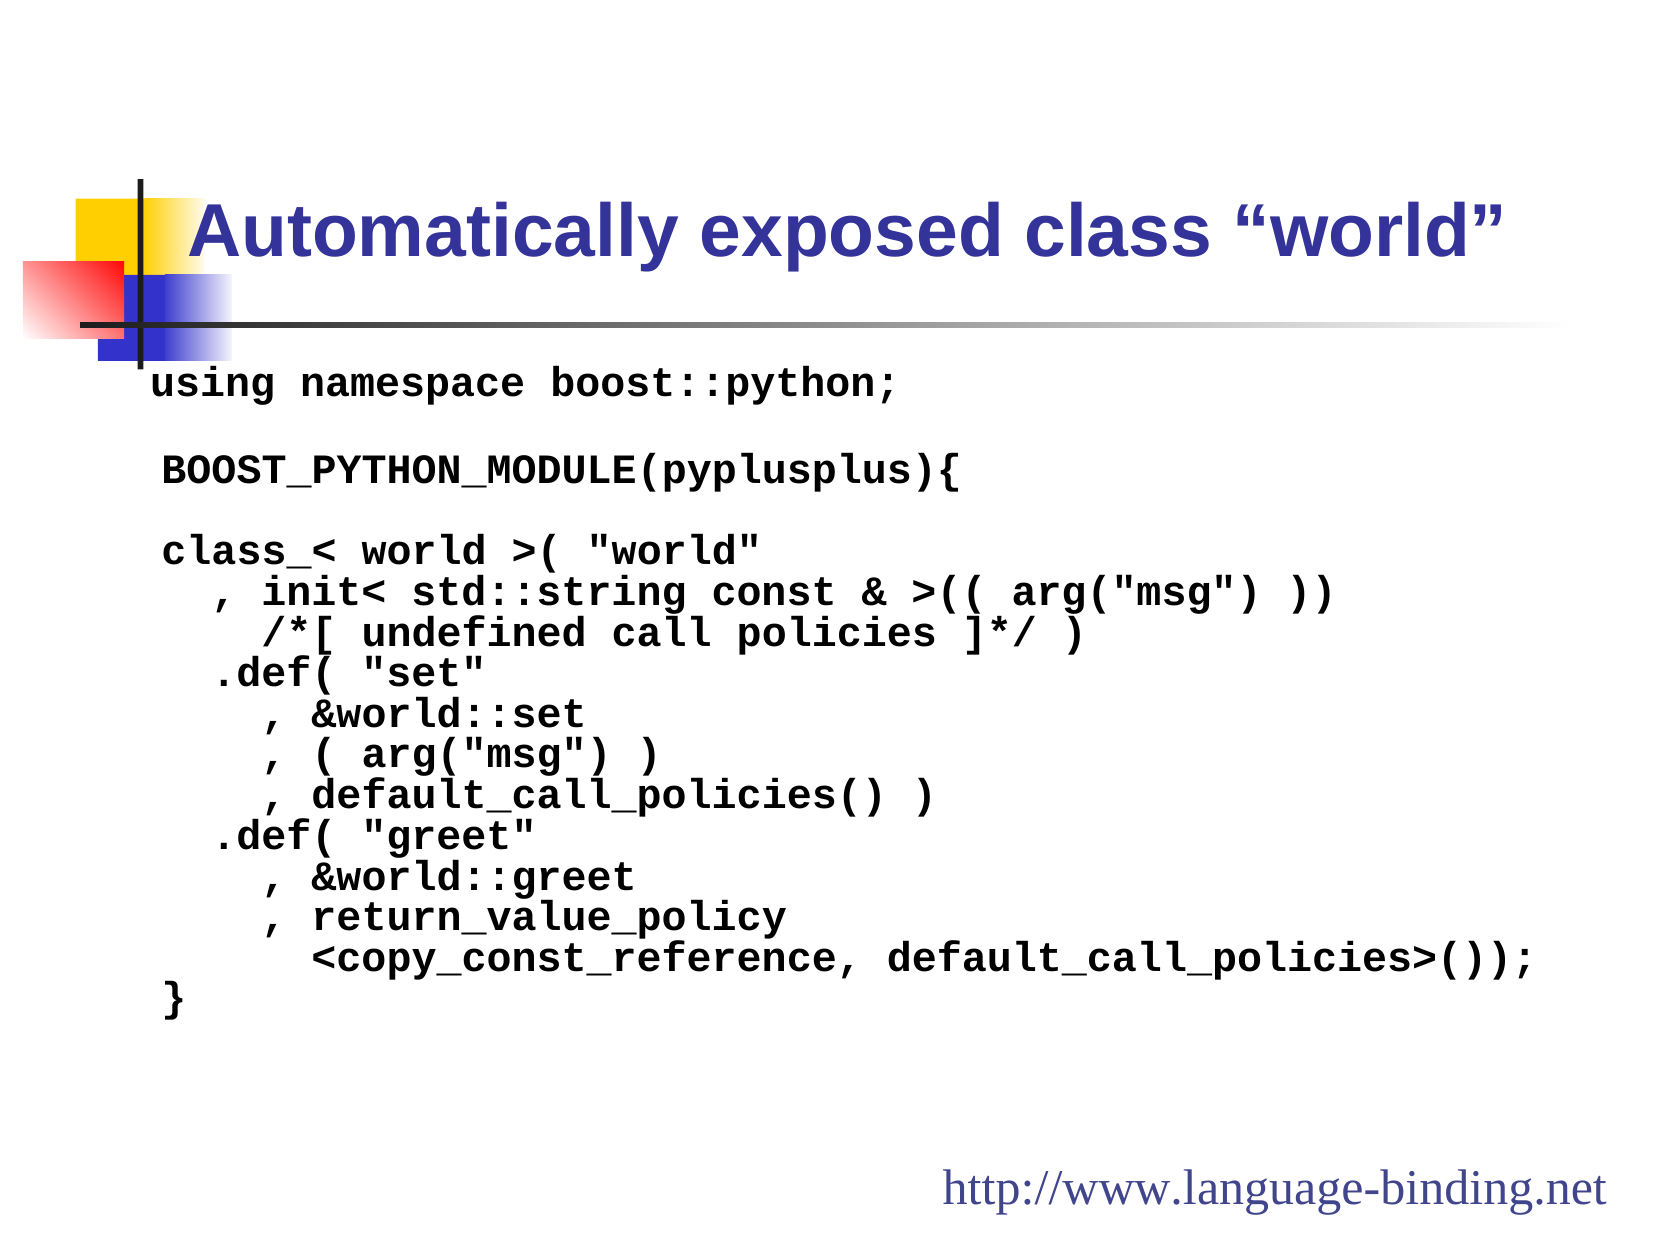

# Automatically exposed class “world”
using namespace boost::python;
BOOST_PYTHON_MODULE(pyplusplus){
class_< world >( "world"
 , init< std::string const & >(( arg("msg") ))
 /*[ undefined call policies ]*/ )
 .def( "set"
 , &world::set
 , ( arg("msg") )
 , default_call_policies() )
 .def( "greet"
 , &world::greet
 , return_value_policy
 <copy_const_reference, default_call_policies>());
}
http://www.language-binding.net